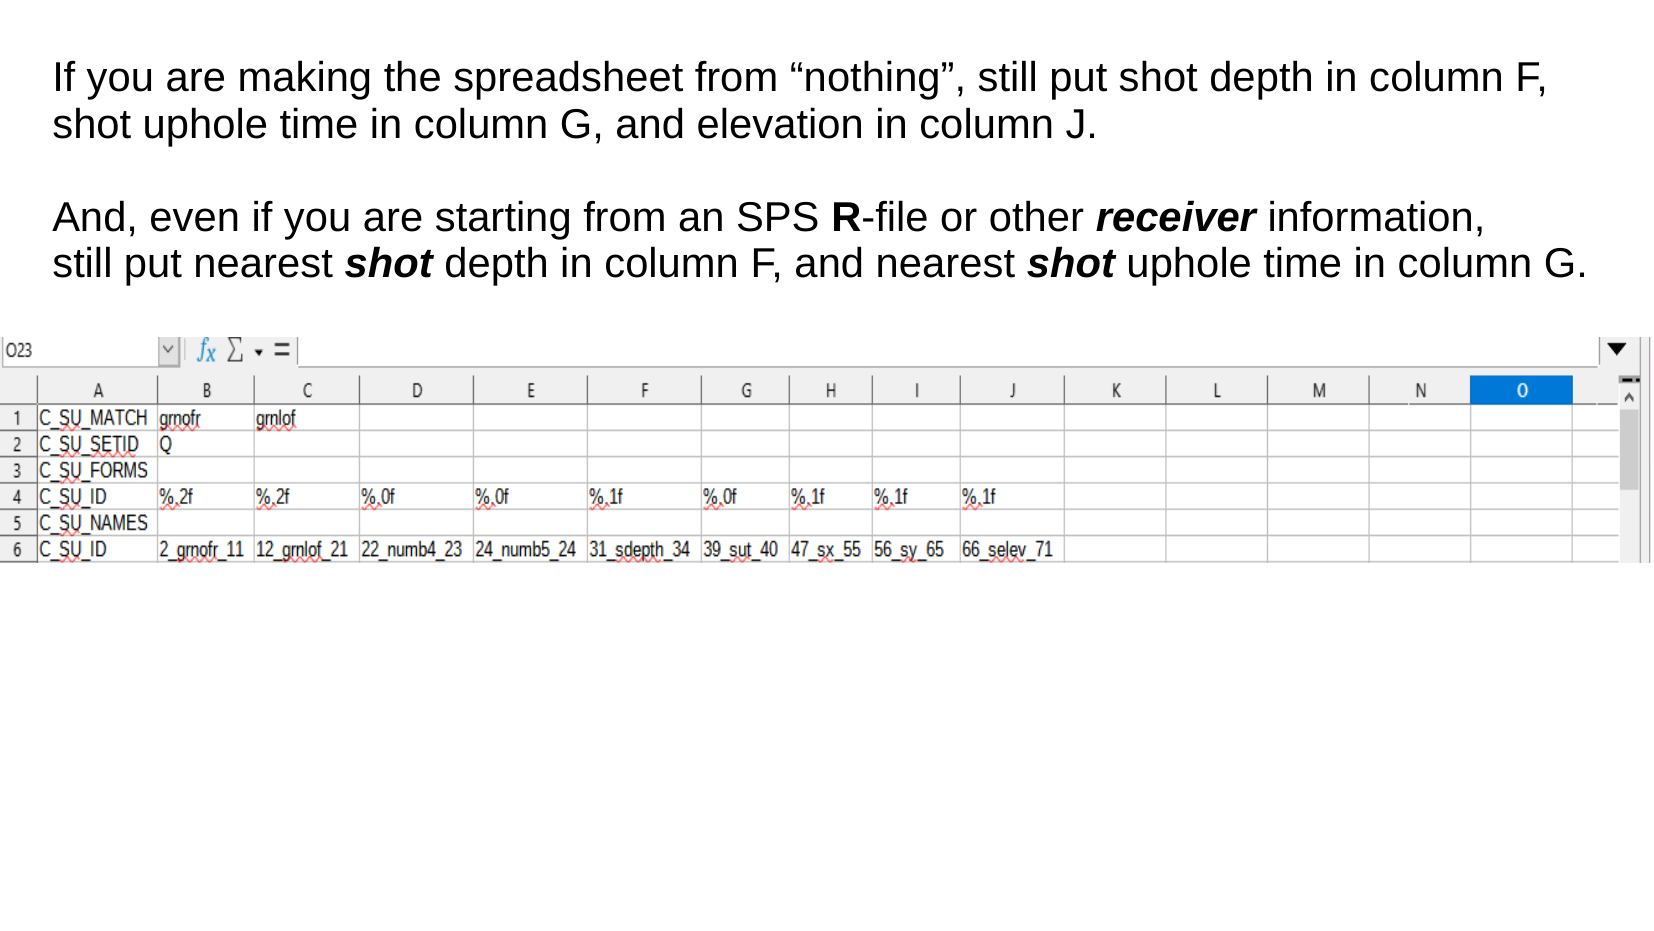

If you are making the spreadsheet from “nothing”, still put shot depth in column F, shot uphole time in column G, and elevation in column J.
And, even if you are starting from an SPS R-file or other receiver information, still put nearest shot depth in column F, and nearest shot uphole time in column G.